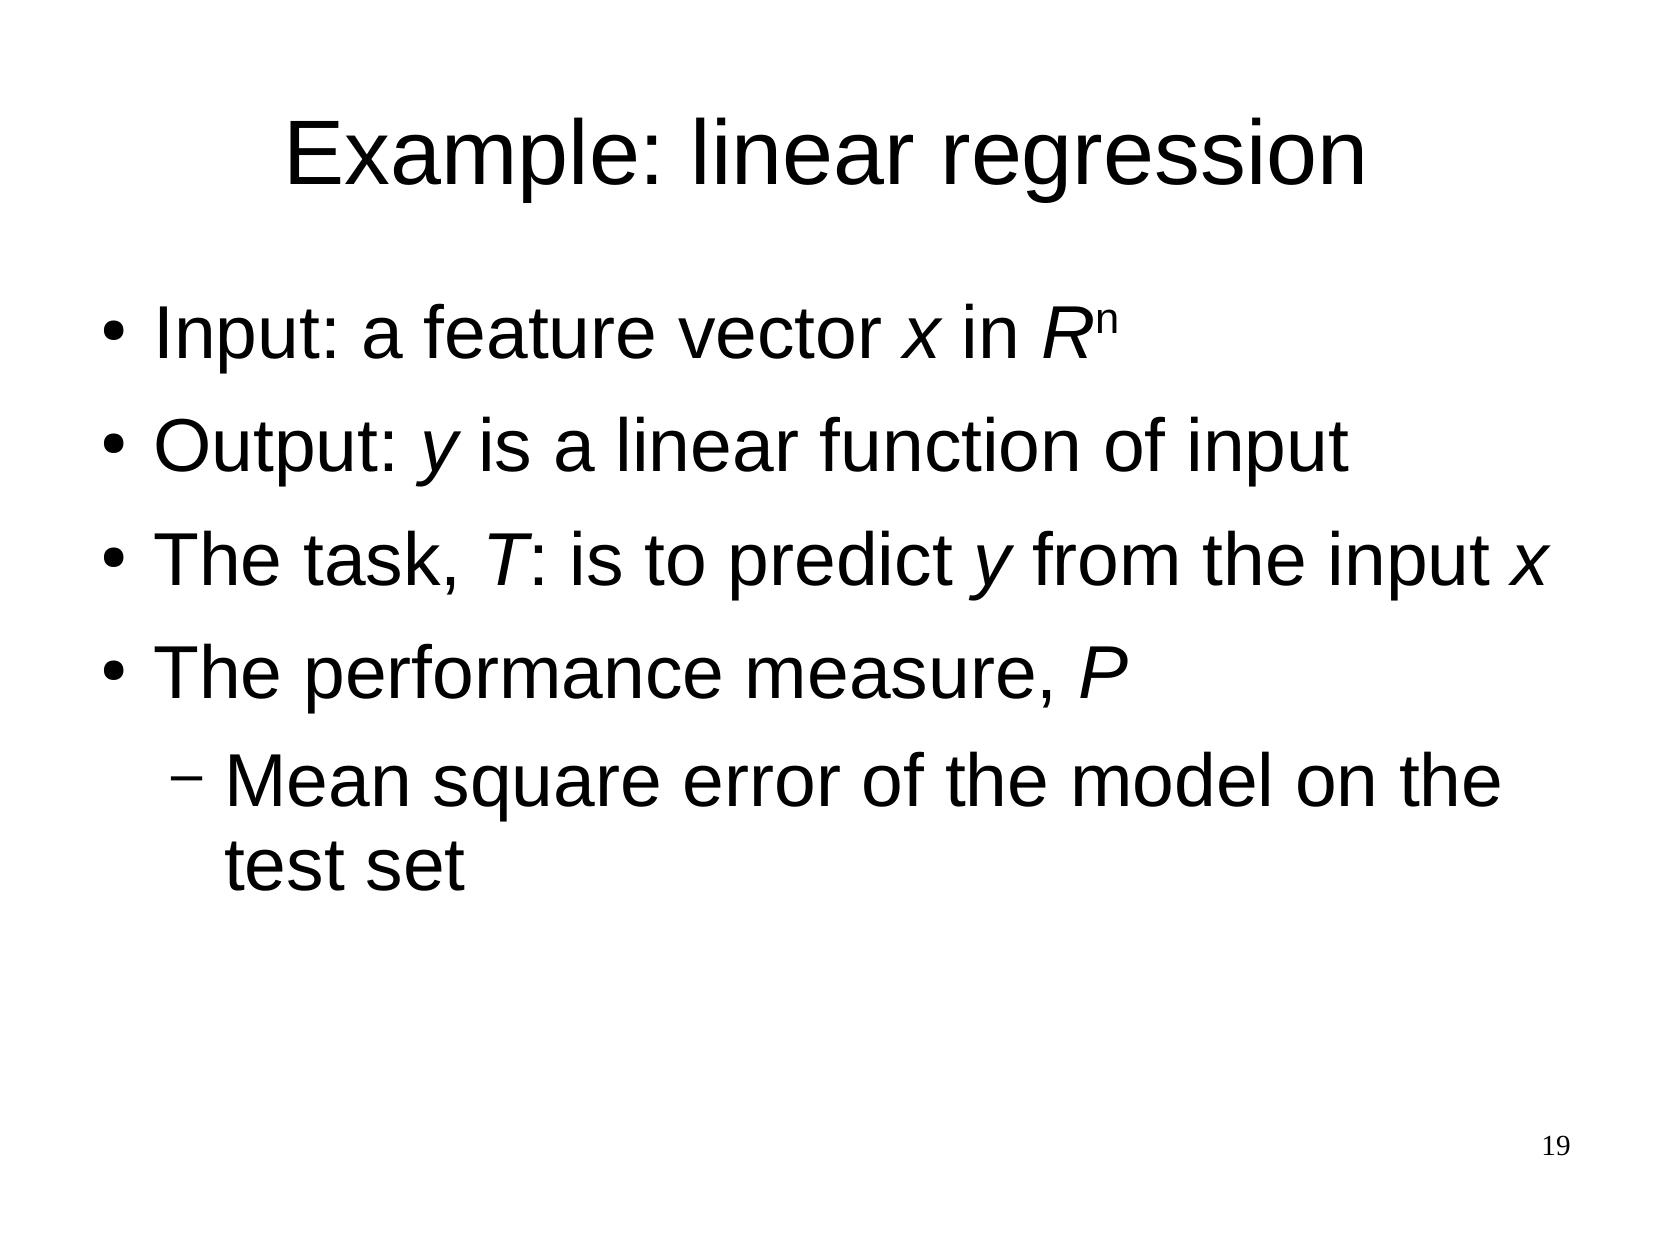

# Example: linear regression
Input: a feature vector x in Rn
Output: y is a linear function of input
The task, T: is to predict y from the input x
The performance measure, P
Mean square error of the model on the test set
19